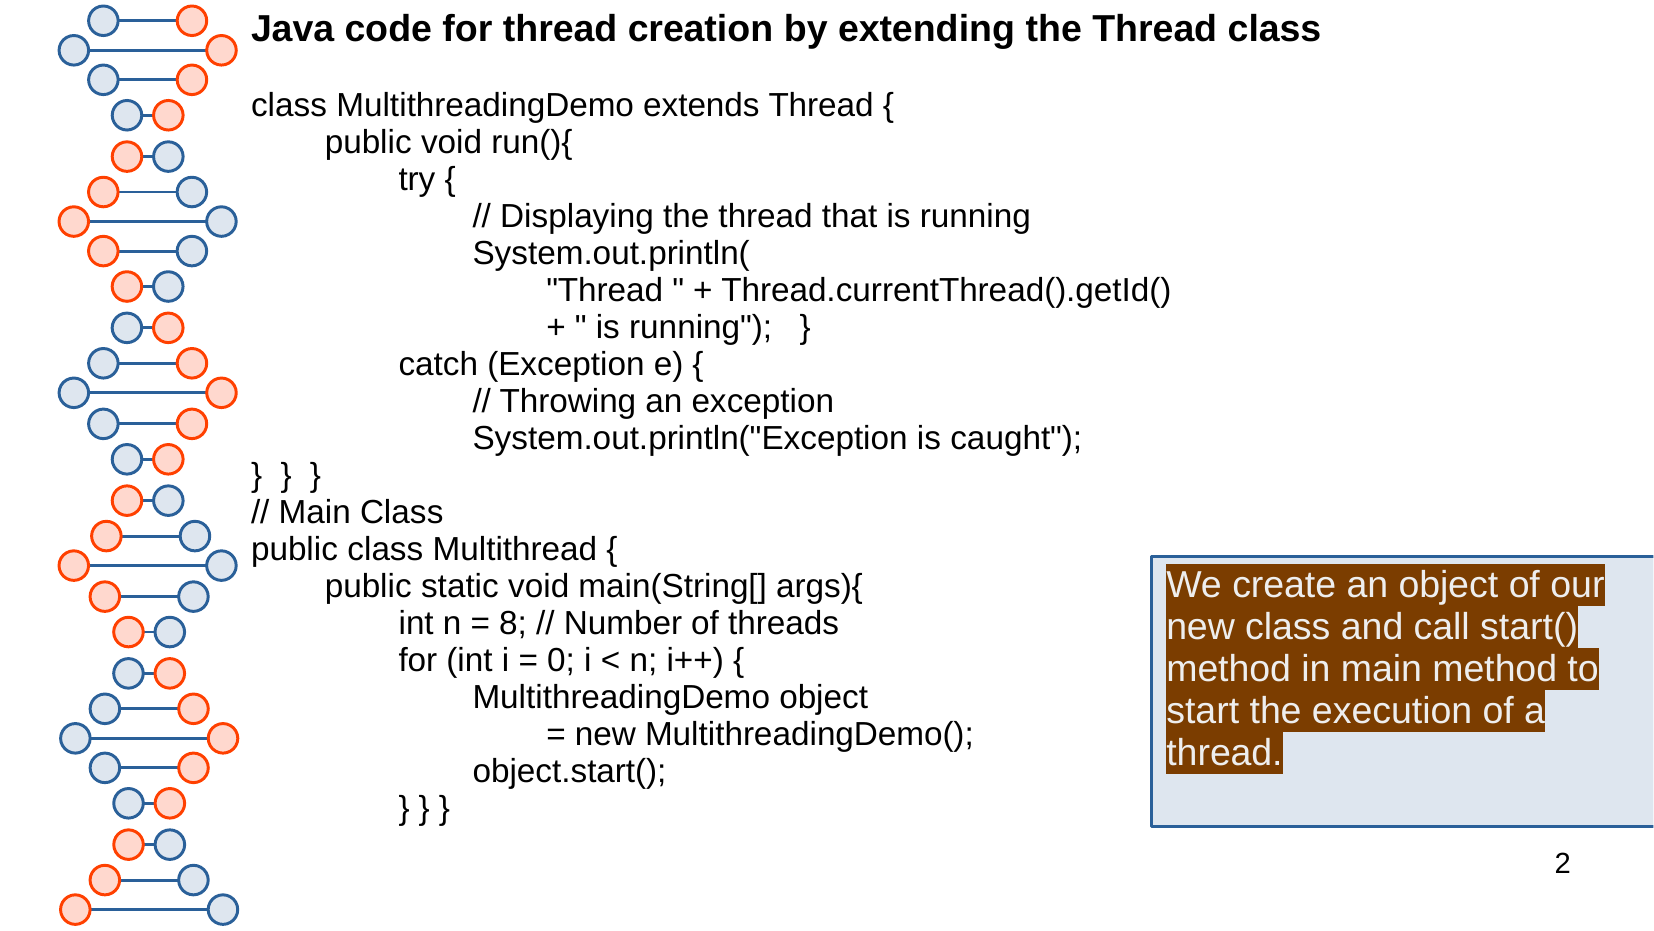

Java code for thread creation by extending the Thread class
class MultithreadingDemo extends Thread {
	public void run(){
		try {
			// Displaying the thread that is running
			System.out.println(
				"Thread " + Thread.currentThread().getId()
				+ " is running"); }
		catch (Exception e) {
			// Throwing an exception
			System.out.println("Exception is caught");
} } }
// Main Class
public class Multithread {
	public static void main(String[] args){
		int n = 8; // Number of threads
		for (int i = 0; i < n; i++) {
			MultithreadingDemo object
				= new MultithreadingDemo();
			object.start();
		} } }
We create an object of our new class and call start() method in main method to start the execution of a thread.
2